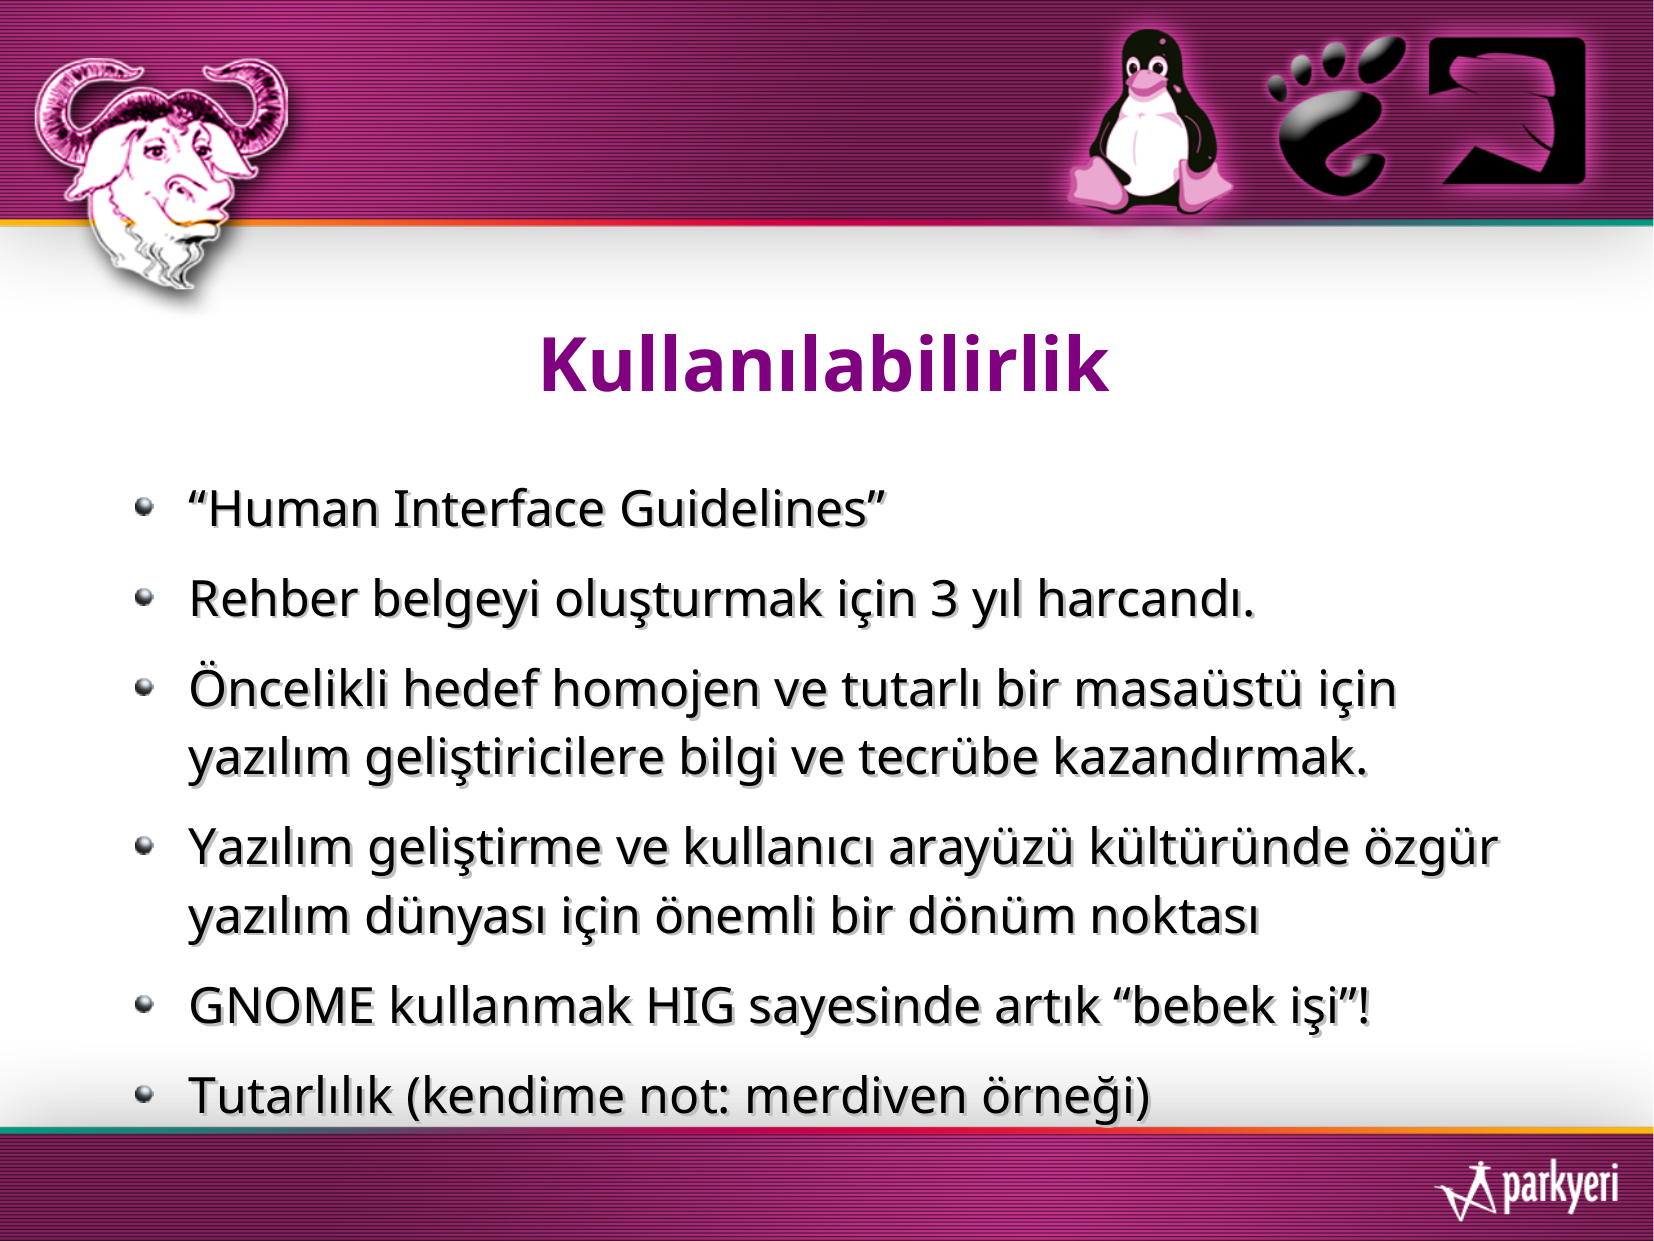

# Kullanılabilirlik
“Human Interface Guidelines”
Rehber belgeyi oluşturmak için 3 yıl harcandı.
Öncelikli hedef homojen ve tutarlı bir masaüstü için yazılım geliştiricilere bilgi ve tecrübe kazandırmak.
Yazılım geliştirme ve kullanıcı arayüzü kültüründe özgür yazılım dünyası için önemli bir dönüm noktası
GNOME kullanmak HIG sayesinde artık “bebek işi”!
Tutarlılık (kendime not: merdiven örneği)